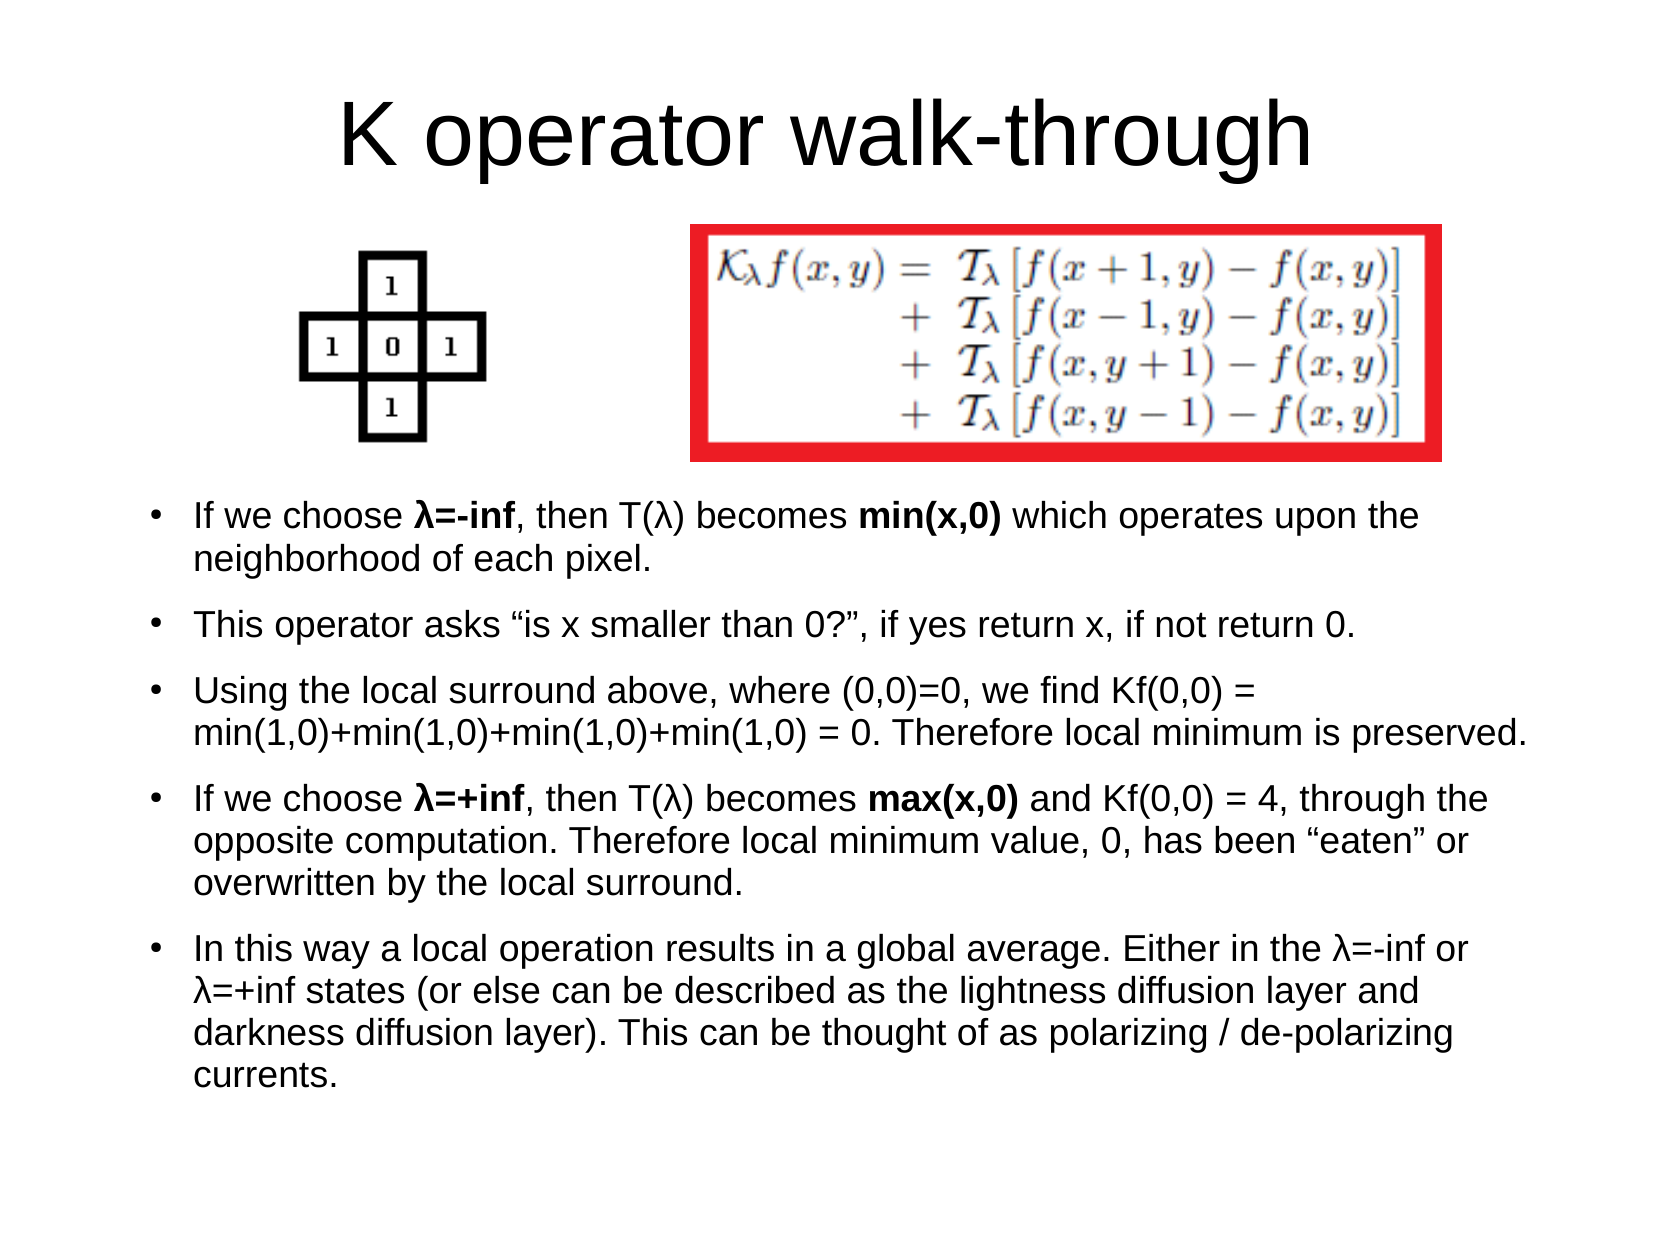

# K operator walk-through
If we choose λ=-inf, then T(λ) becomes min(x,0) which operates upon the neighborhood of each pixel.
This operator asks “is x smaller than 0?”, if yes return x, if not return 0.
Using the local surround above, where (0,0)=0, we find Kf(0,0) = min(1,0)+min(1,0)+min(1,0)+min(1,0) = 0. Therefore local minimum is preserved.
If we choose λ=+inf, then T(λ) becomes max(x,0) and Kf(0,0) = 4, through the opposite computation. Therefore local minimum value, 0, has been “eaten” or overwritten by the local surround.
In this way a local operation results in a global average. Either in the λ=-inf or λ=+inf states (or else can be described as the lightness diffusion layer and darkness diffusion layer). This can be thought of as polarizing / de-polarizing currents.